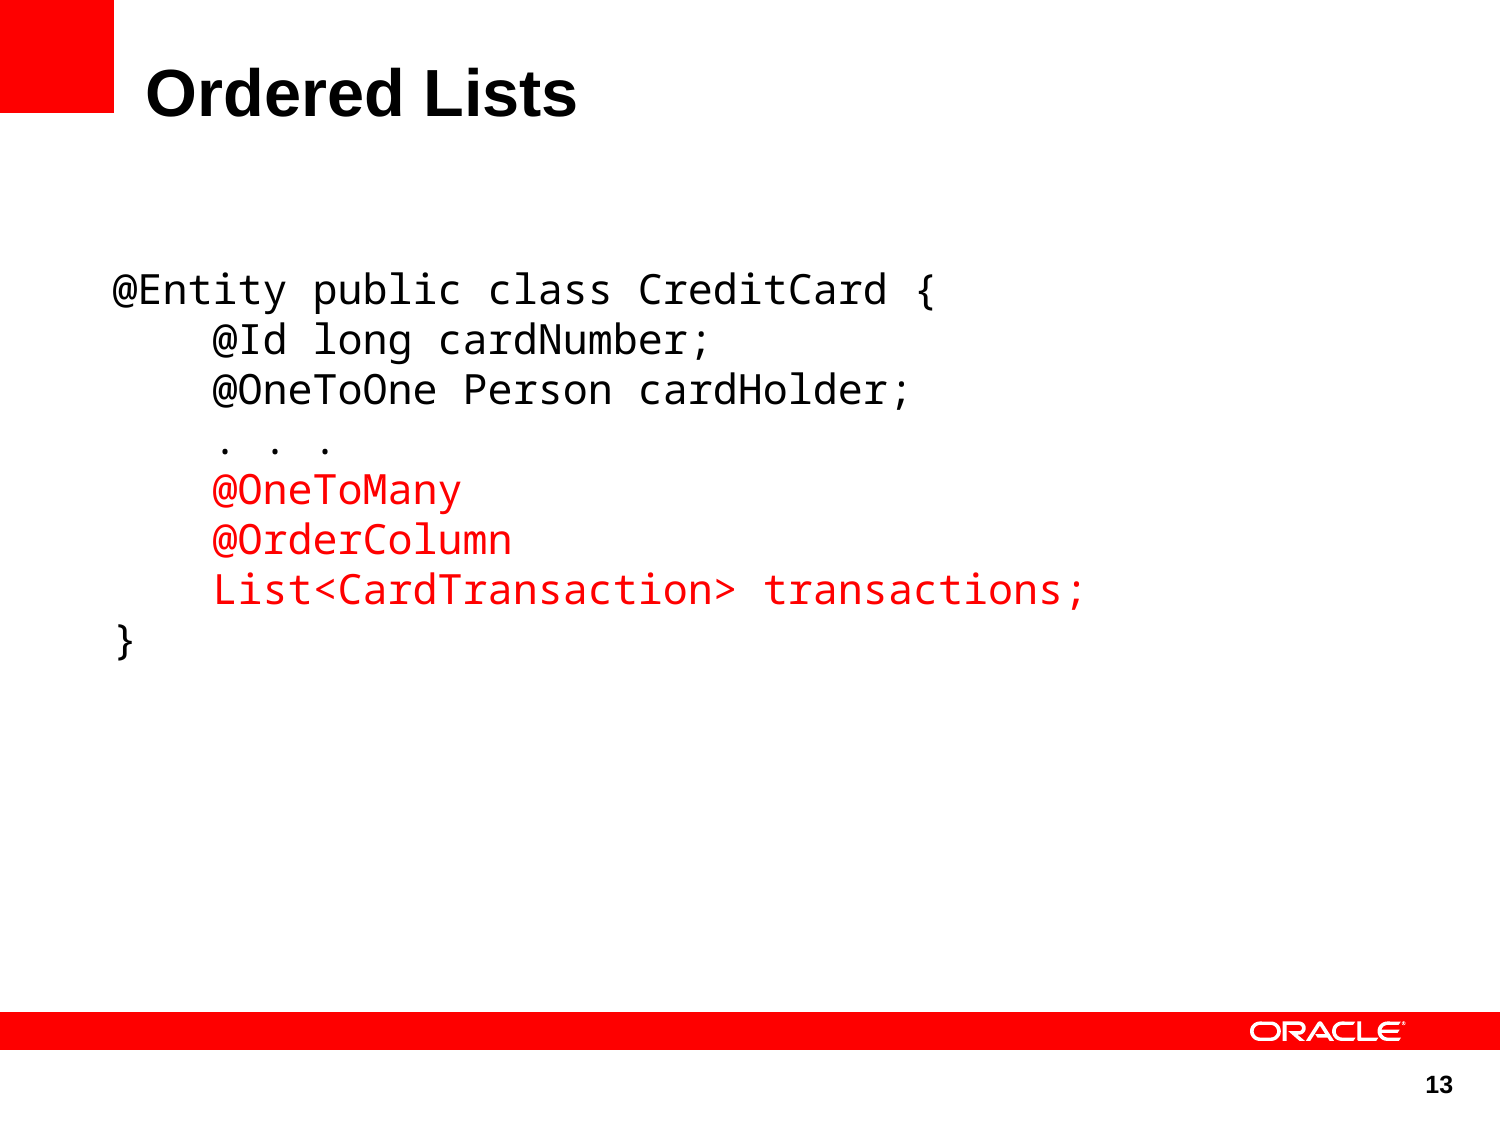

# Ordered Lists
@Entity public class CreditCard {
 @Id long cardNumber;
 @OneToOne Person cardHolder;
 . . .
 @OneToMany
 @OrderColumn
 List<CardTransaction> transactions;
}